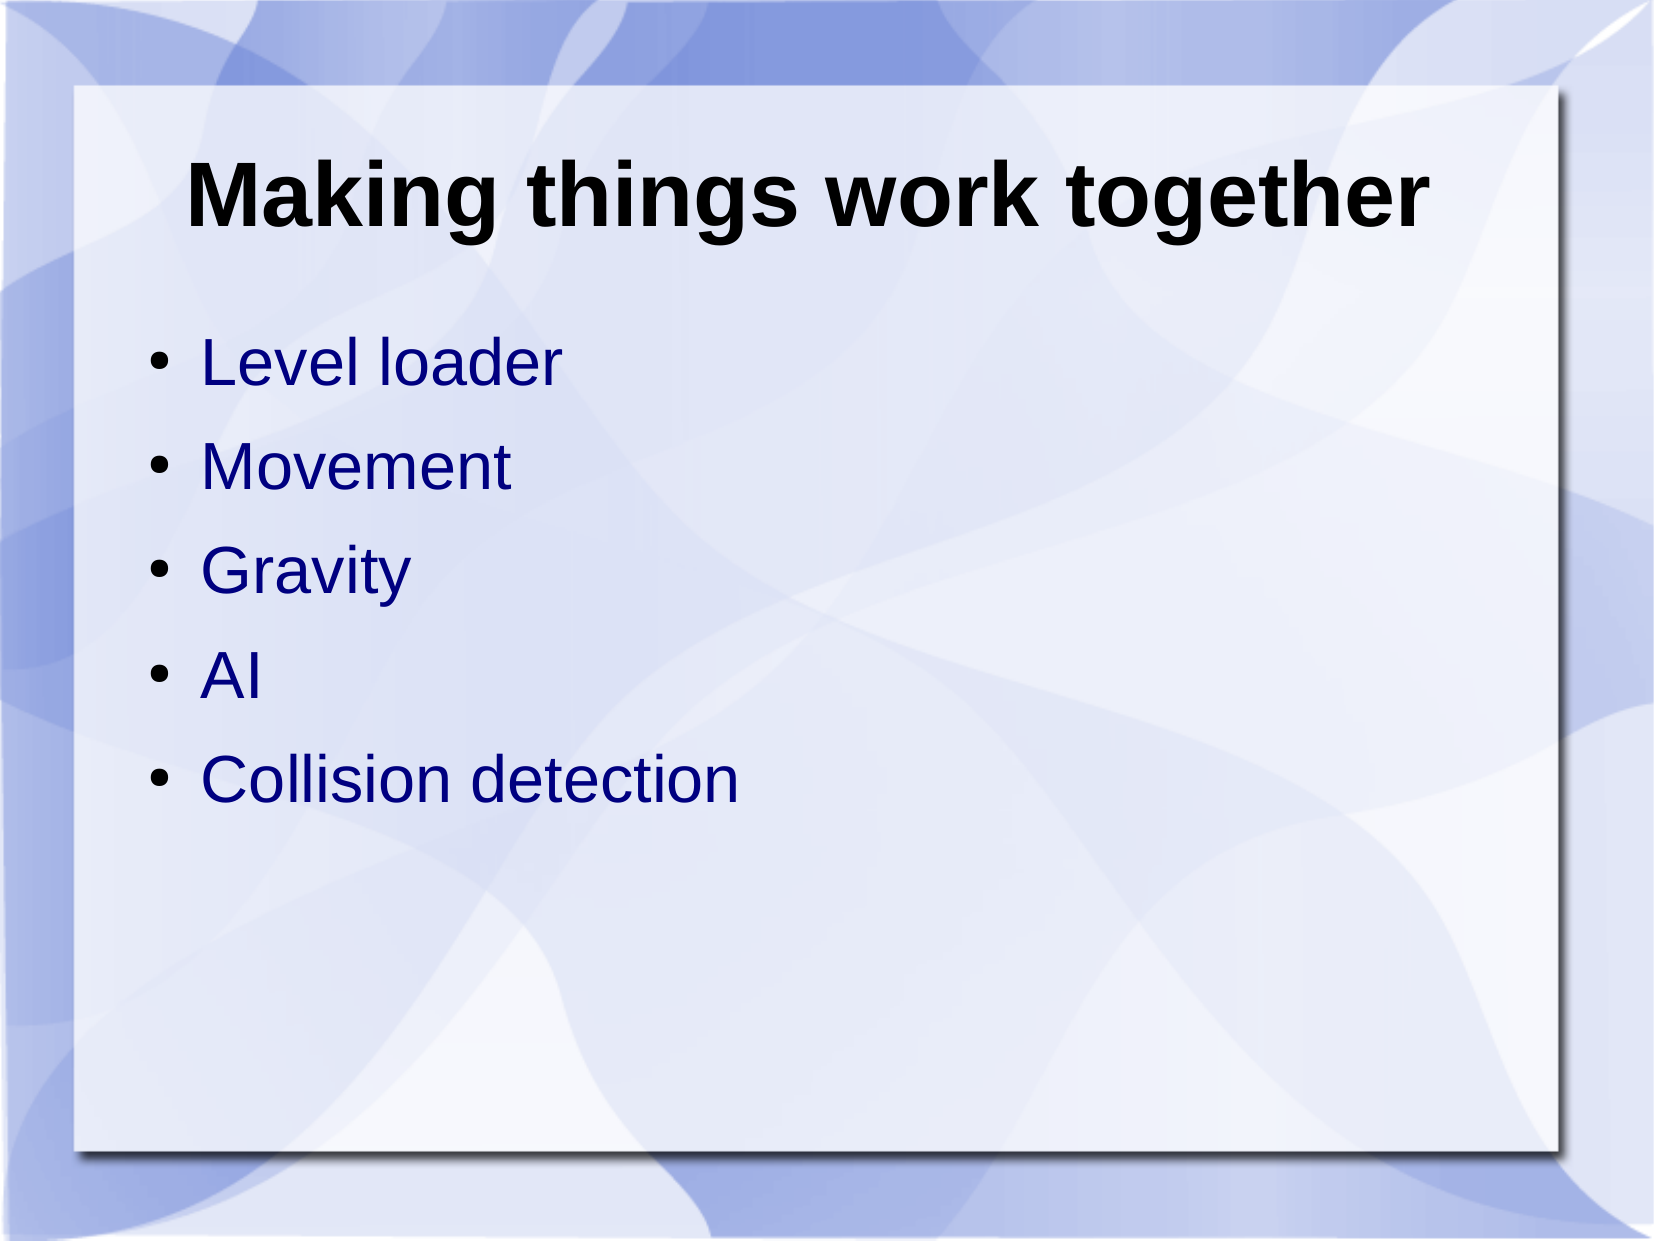

# Making things work together
Level loader
Movement
Gravity
AI
Collision detection